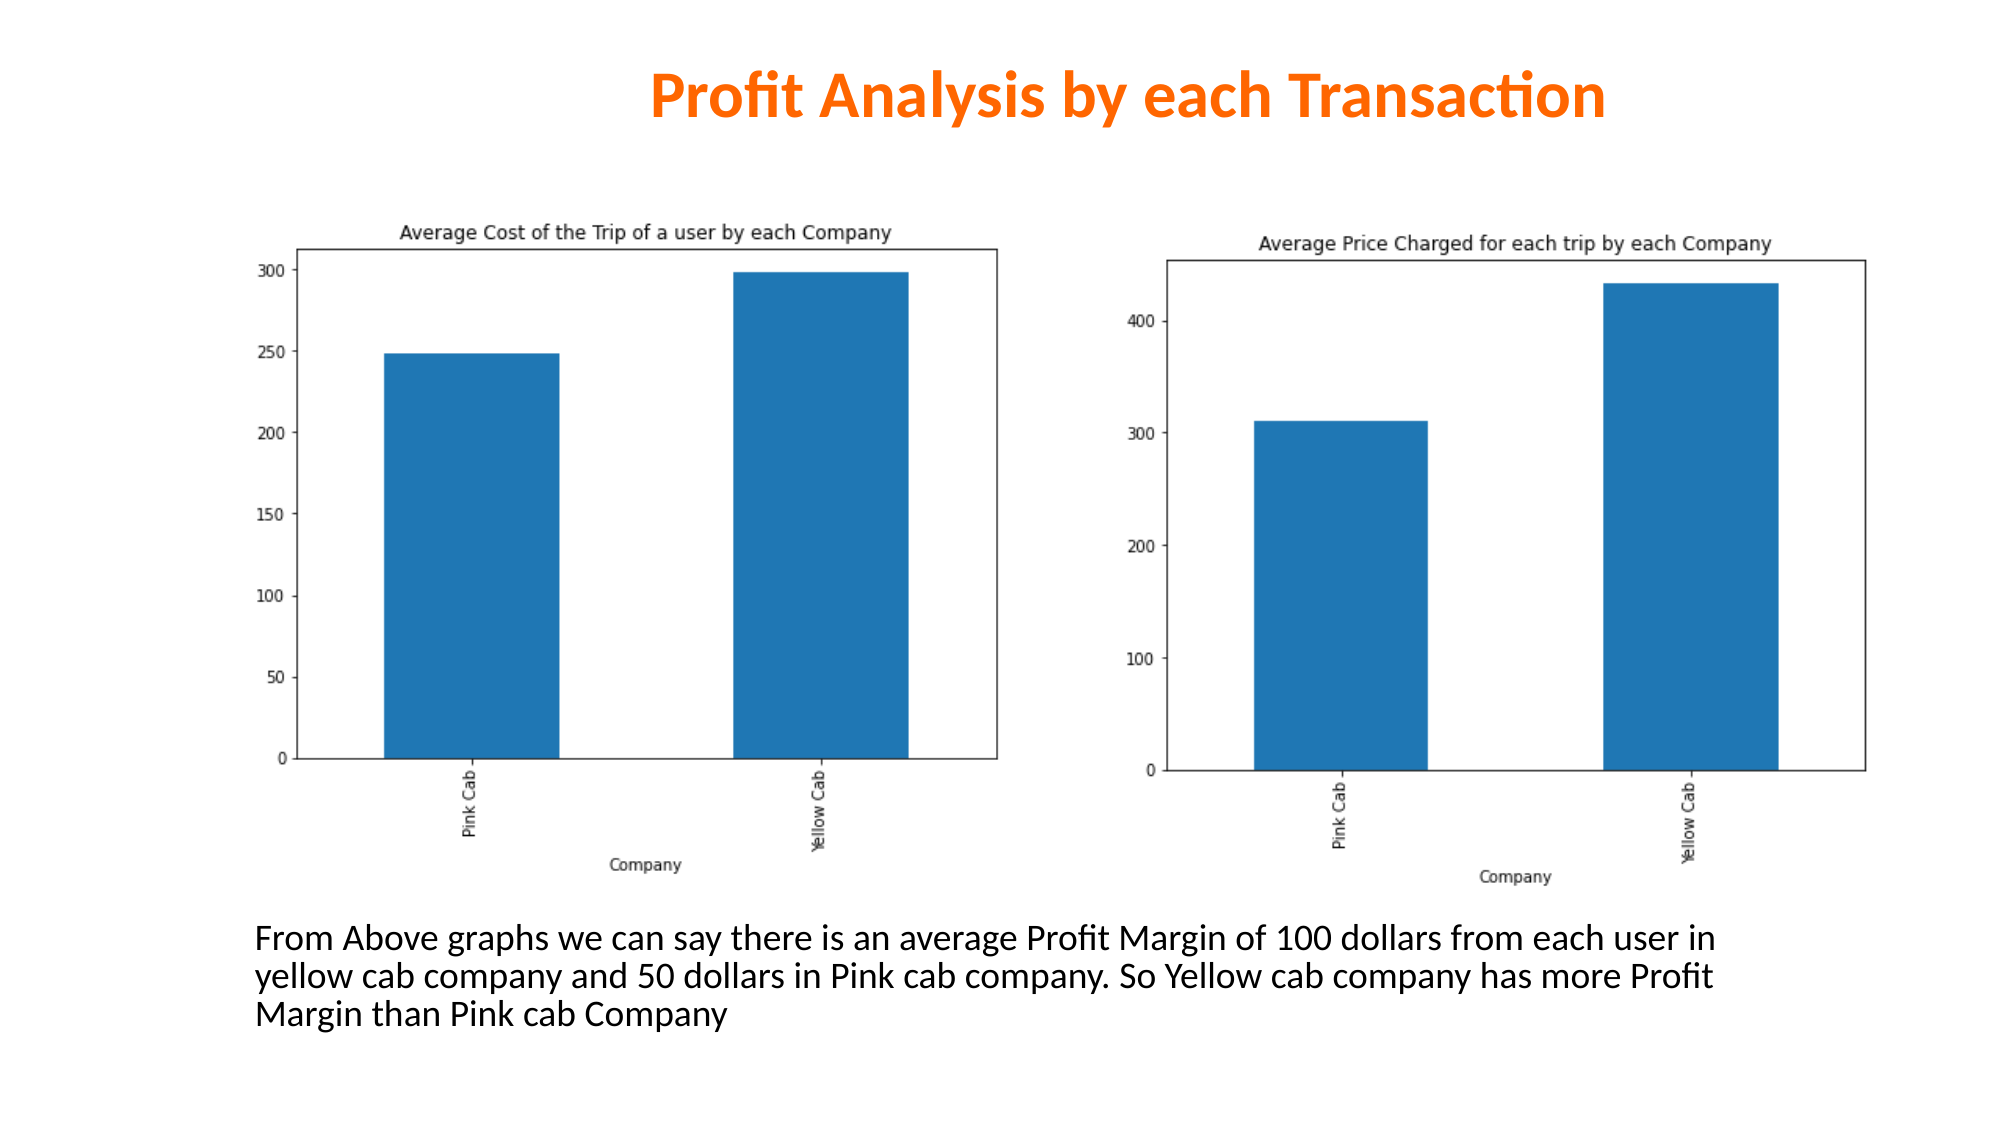

Profit Analysis by each Transaction
From Above graphs we can say there is an average Profit Margin of 100 dollars from each user in
yellow cab company and 50 dollars in Pink cab company. So Yellow cab company has more Profit
Margin than Pink cab Company